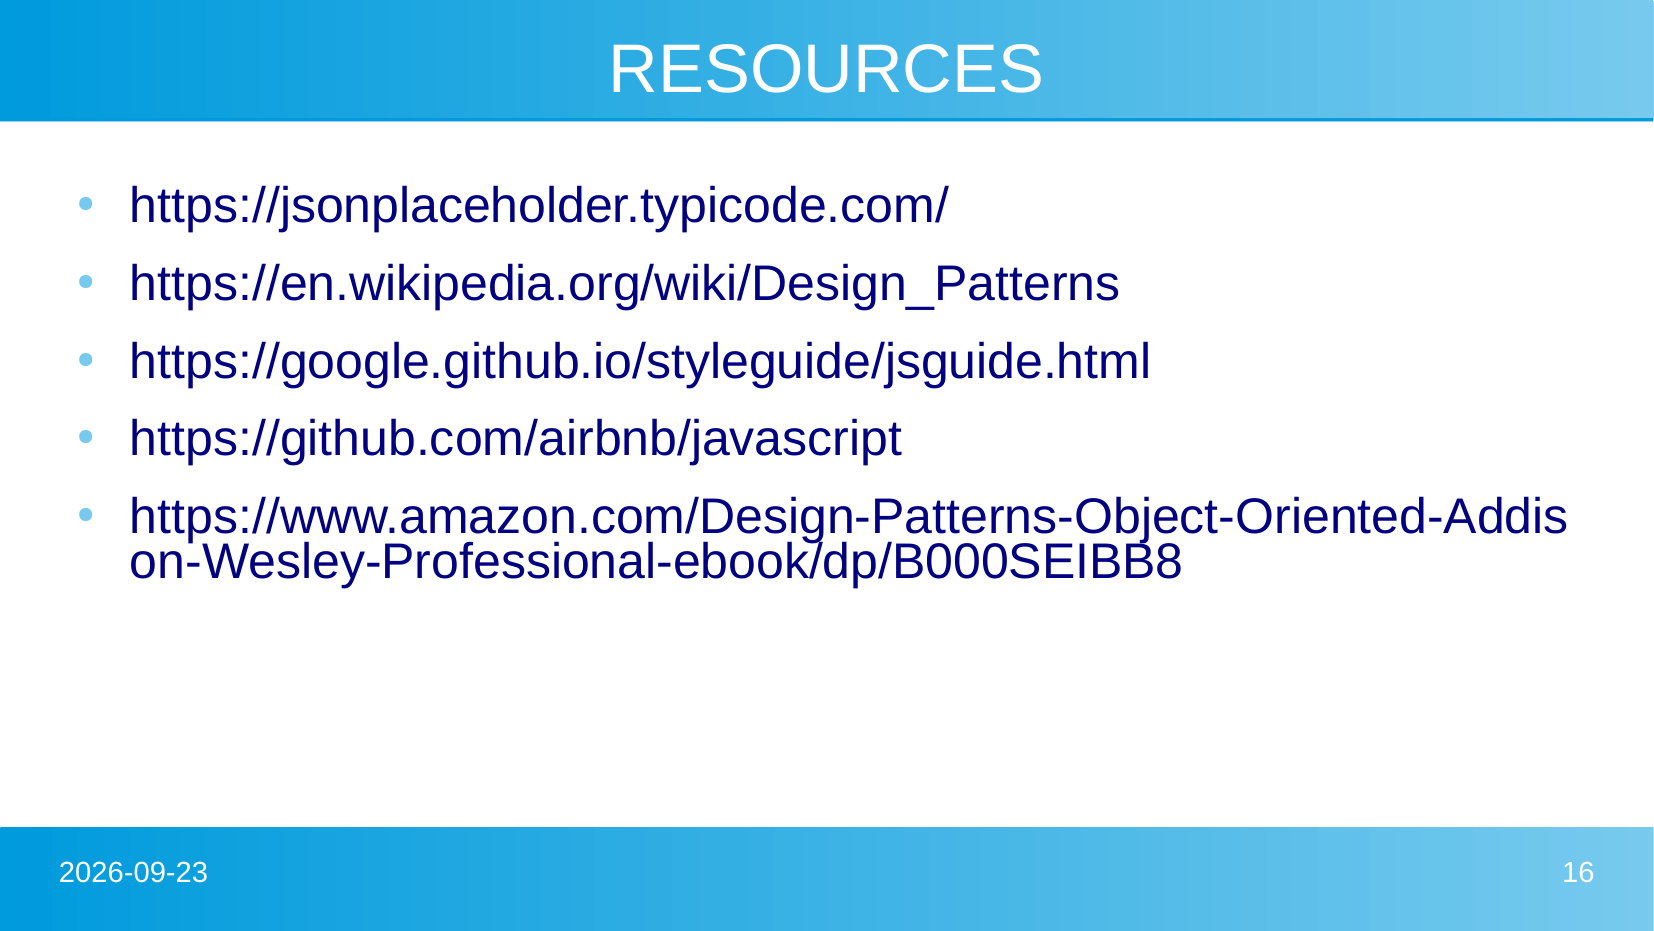

# RESOURCES
https://jsonplaceholder.typicode.com/
https://en.wikipedia.org/wiki/Design_Patterns
https://google.github.io/styleguide/jsguide.html
https://github.com/airbnb/javascript
https://www.amazon.com/Design-Patterns-Object-Oriented-Addison-Wesley-Professional-ebook/dp/B000SEIBB8
16